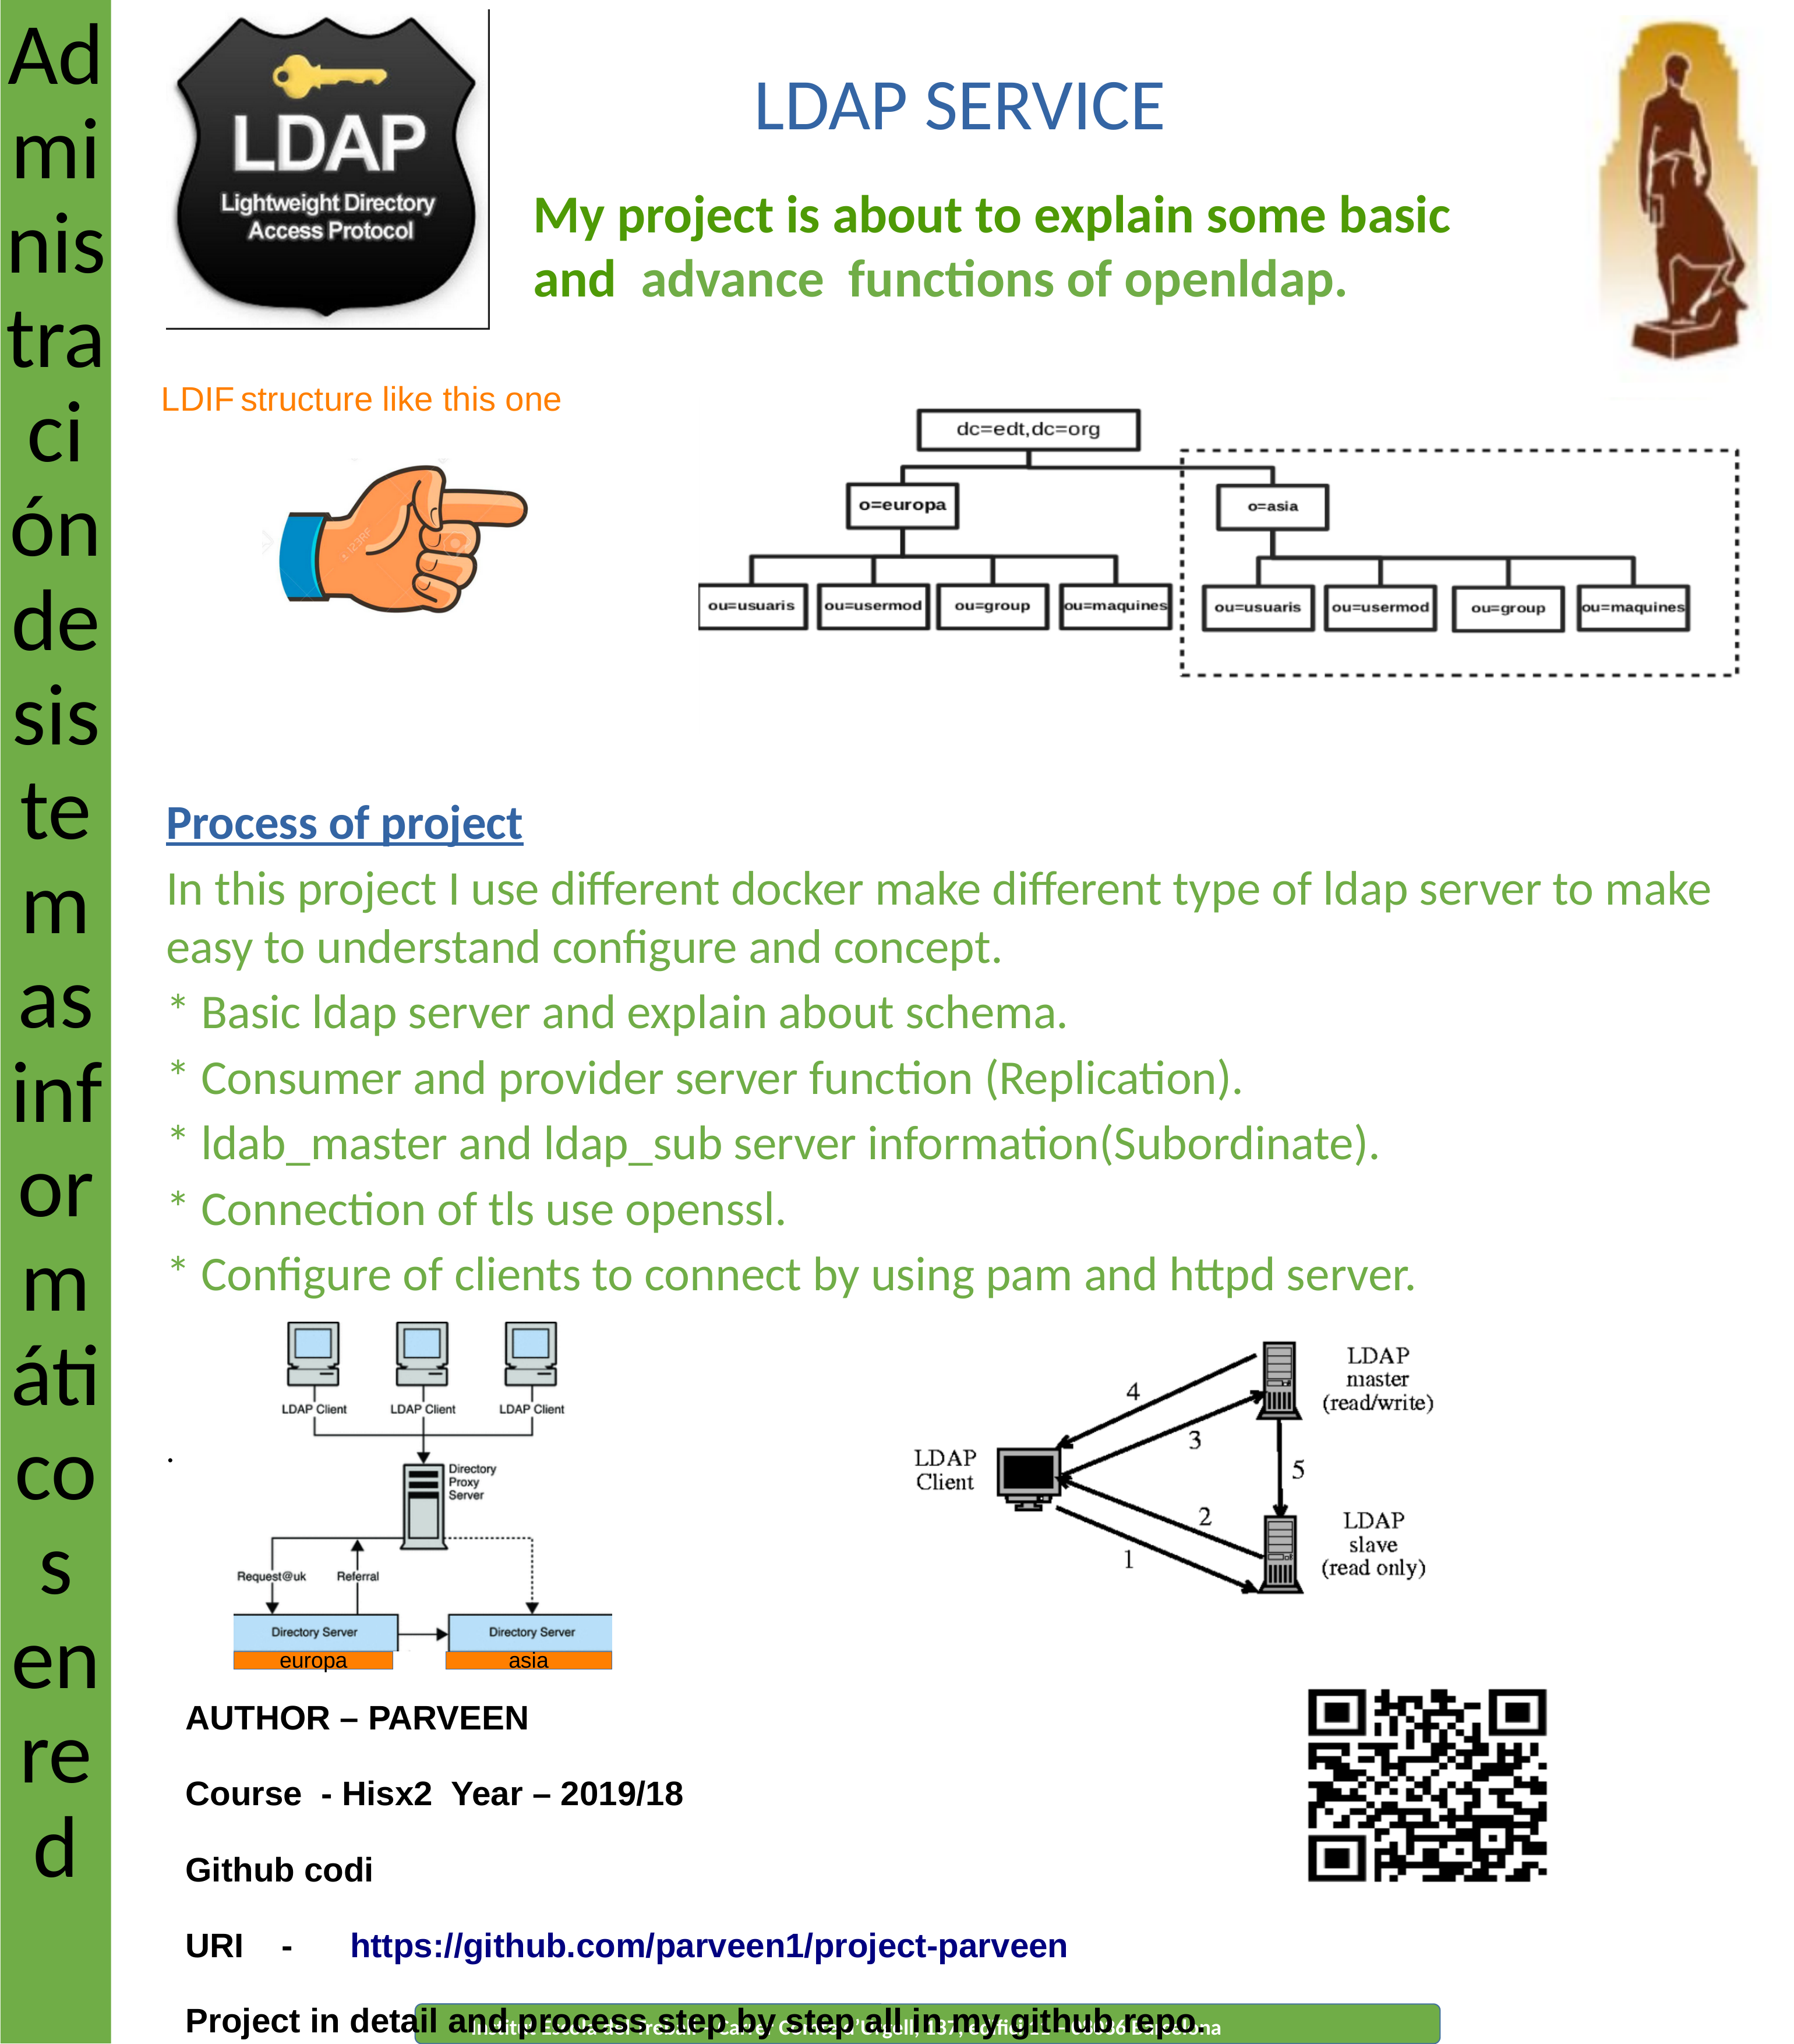

Administración de sistemas informáticos en red
# LDAP SERVICE
My project is about to explain some basic and advance functions of openldap.
LDIF structure like this one
Process of project
In this project I use different docker make different type of ldap server to make easy to understand configure and concept.
* Basic ldap server and explain about schema.
* Consumer and provider server function (Replication).
* ldab_master and ldap_sub server information(Subordinate).
* Connection of tls use openssl.
* Configure of clients to connect by using pam and httpd server.
.
europa
asia
AUTHOR – PARVEEN
Course - Hisx2 Year – 2019/18
Github codi
URI - https://github.com/parveen1/project-parveen
Project in detail and process step by step all in my github repo.
Institut Escola del Treball – Carrer Comte d’Urgell, 187, edifici 11 – 08036 Barcelona